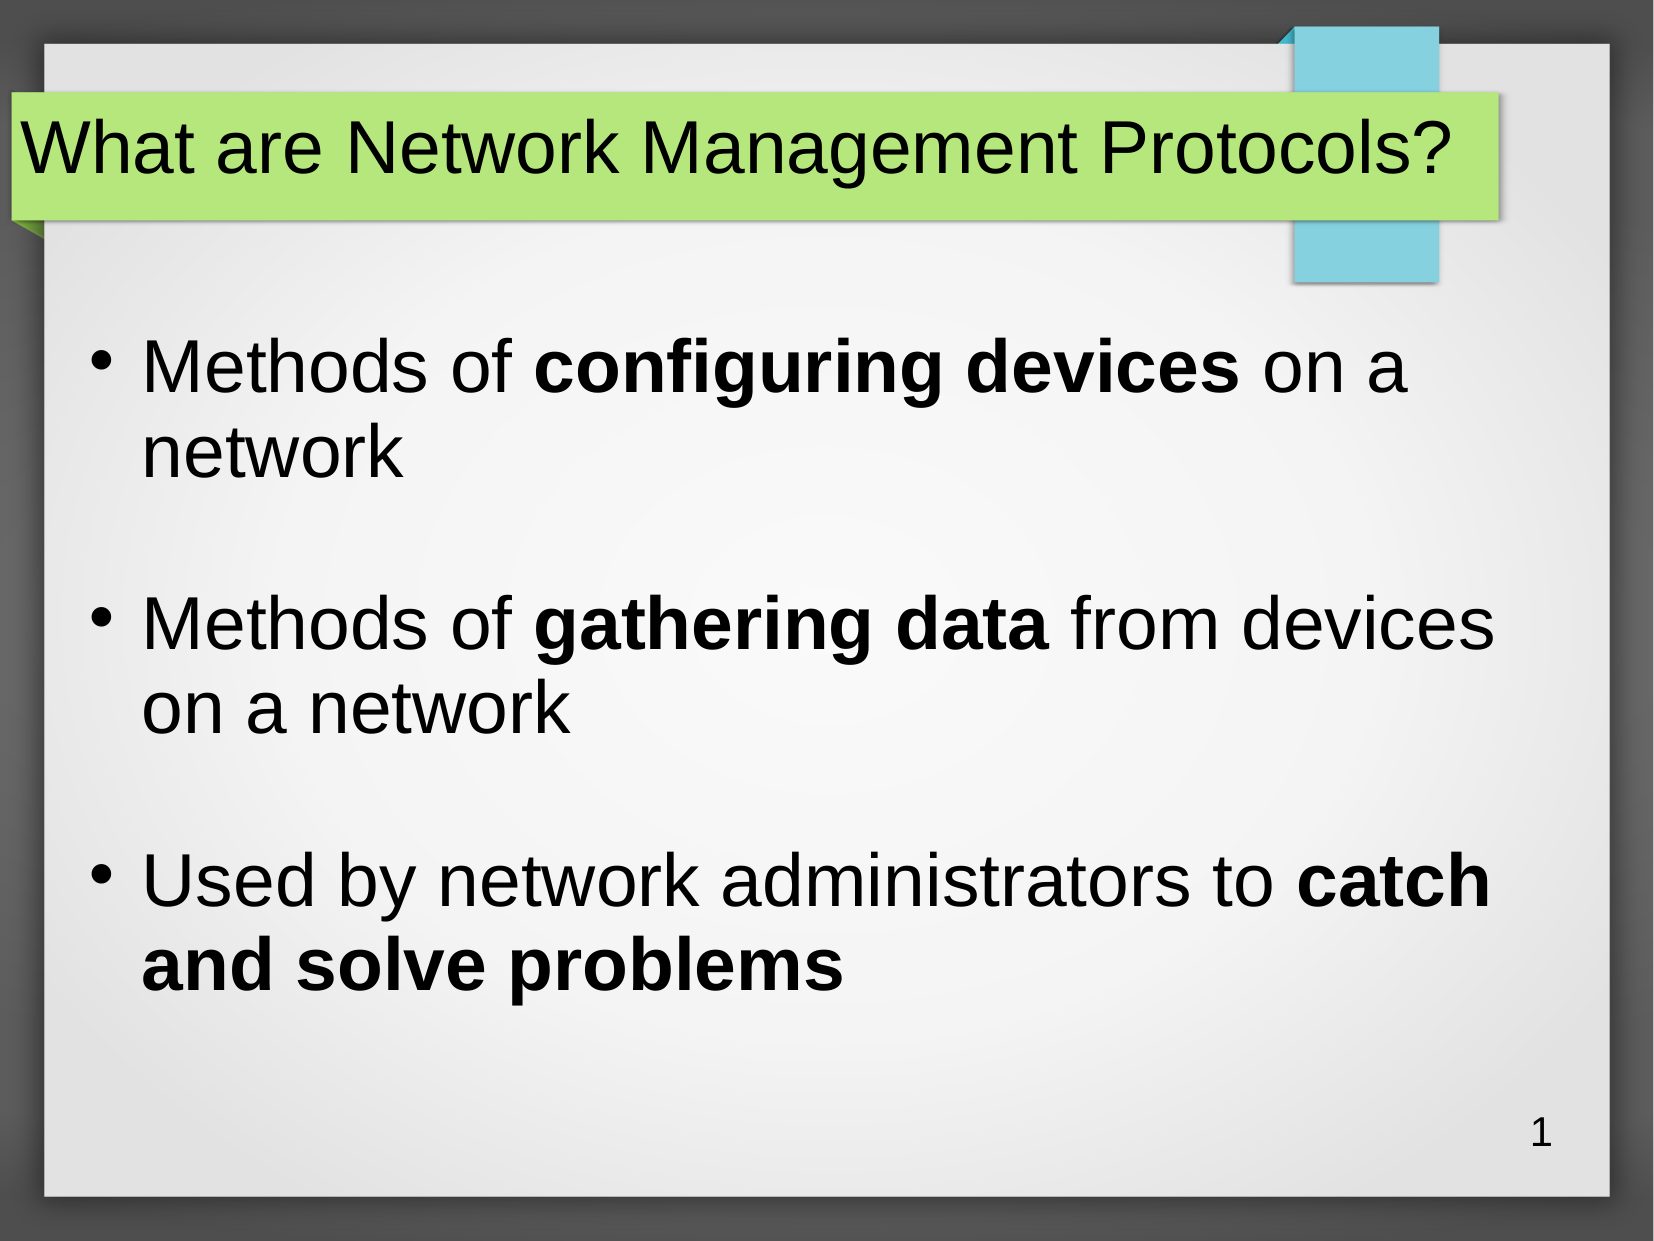

# What are Network Management Protocols?
Methods of configuring devices on a network
Methods of gathering data from devices on a network
Used by network administrators to catch and solve problems
1